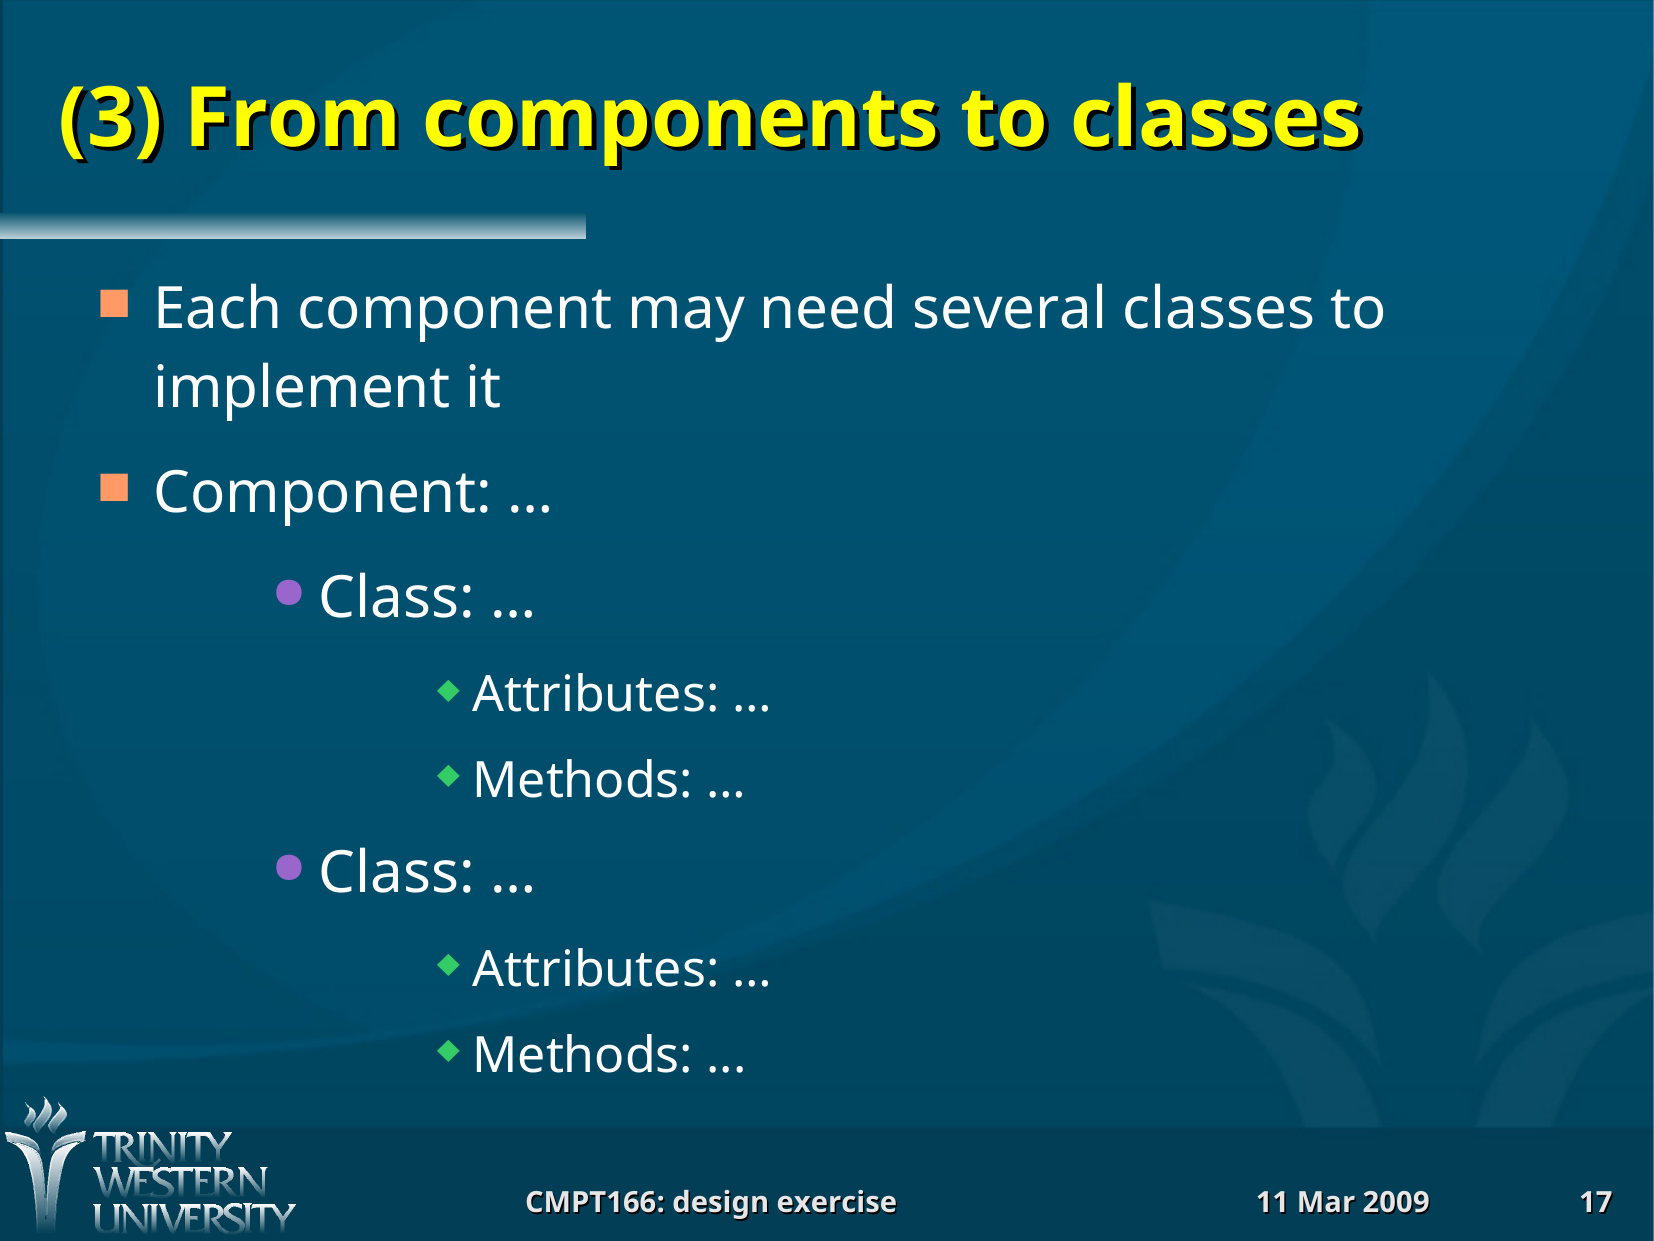

# (3) From components to classes
Each component may need several classes to implement it
Component: …
Class: …
Attributes: …
Methods: …
Class: …
Attributes: …
Methods: ...
CMPT166: design exercise
11 Mar 2009
17